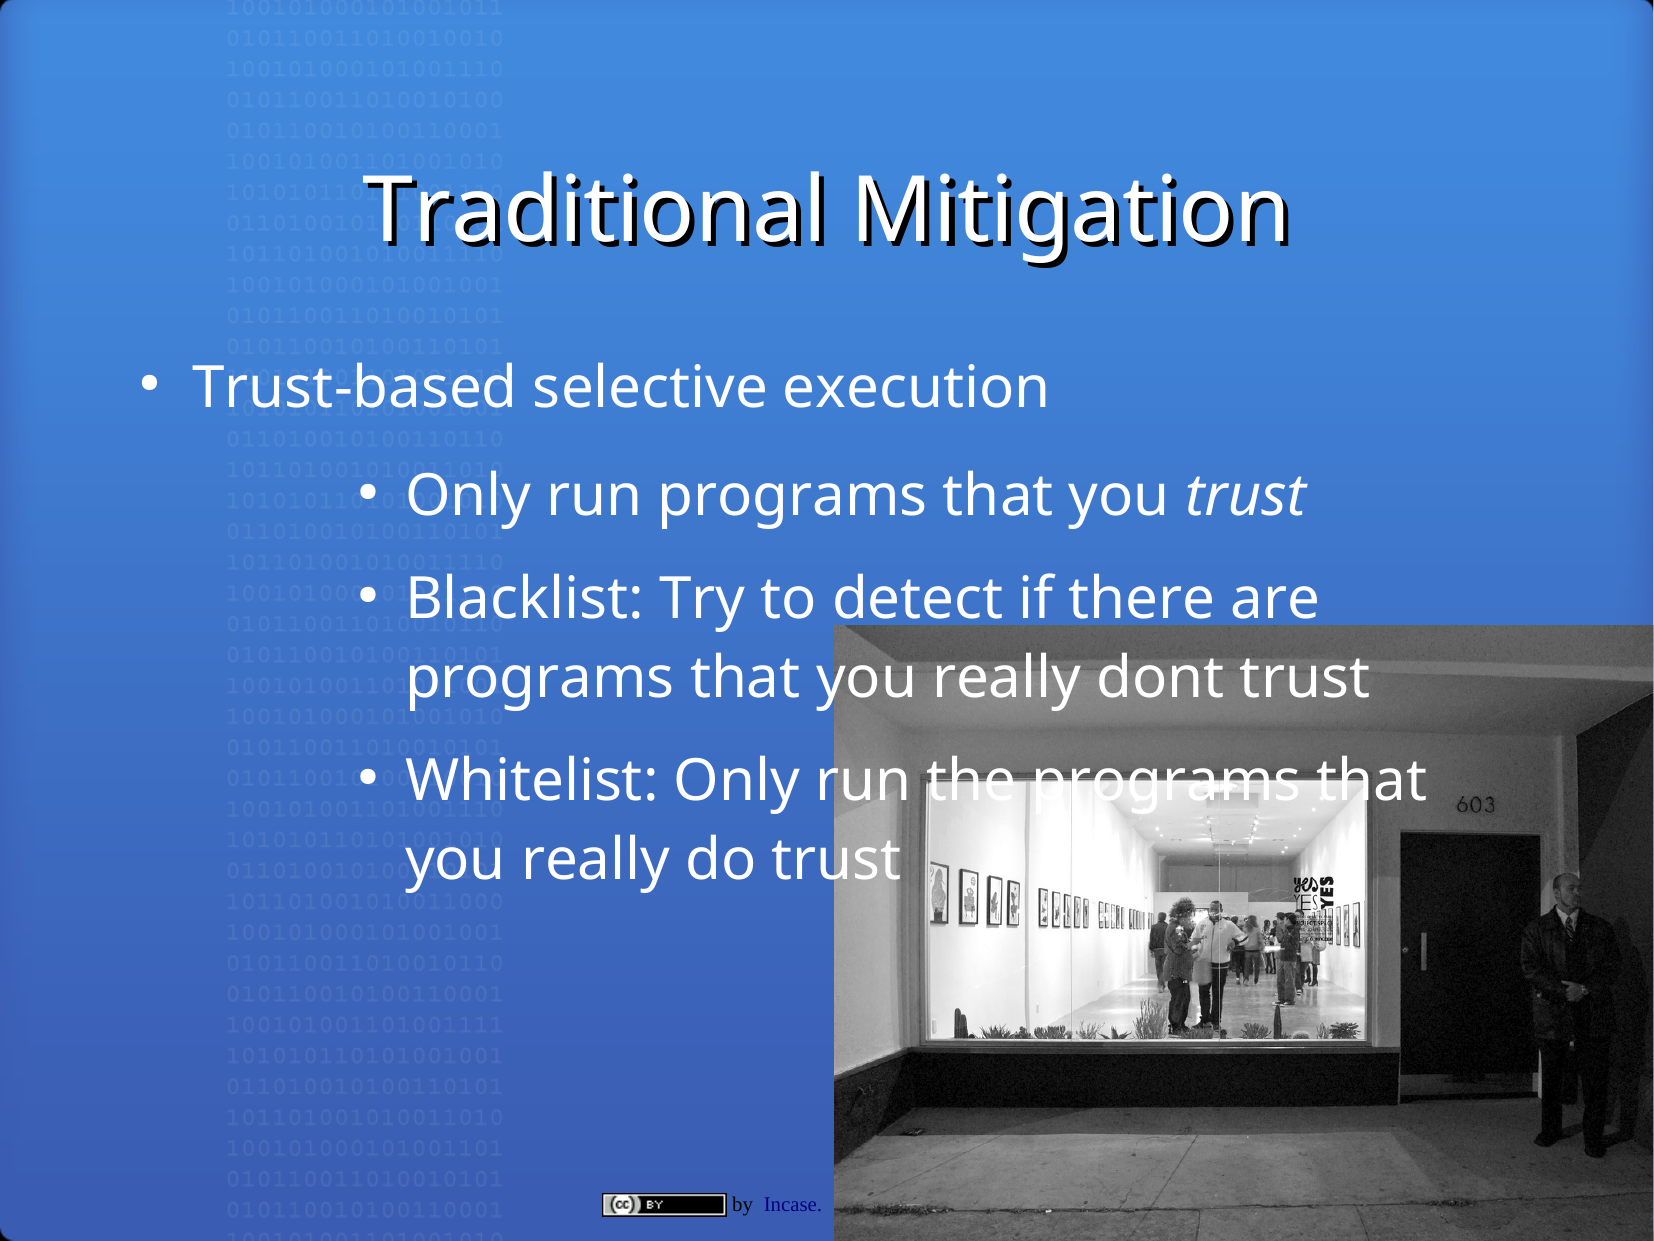

# Traditional Mitigation
Trust-based selective execution
Only run programs that you trust
Blacklist: Try to detect if there are programs that you really dont trust
Whitelist: Only run the programs that you really do trust
by  Incase.